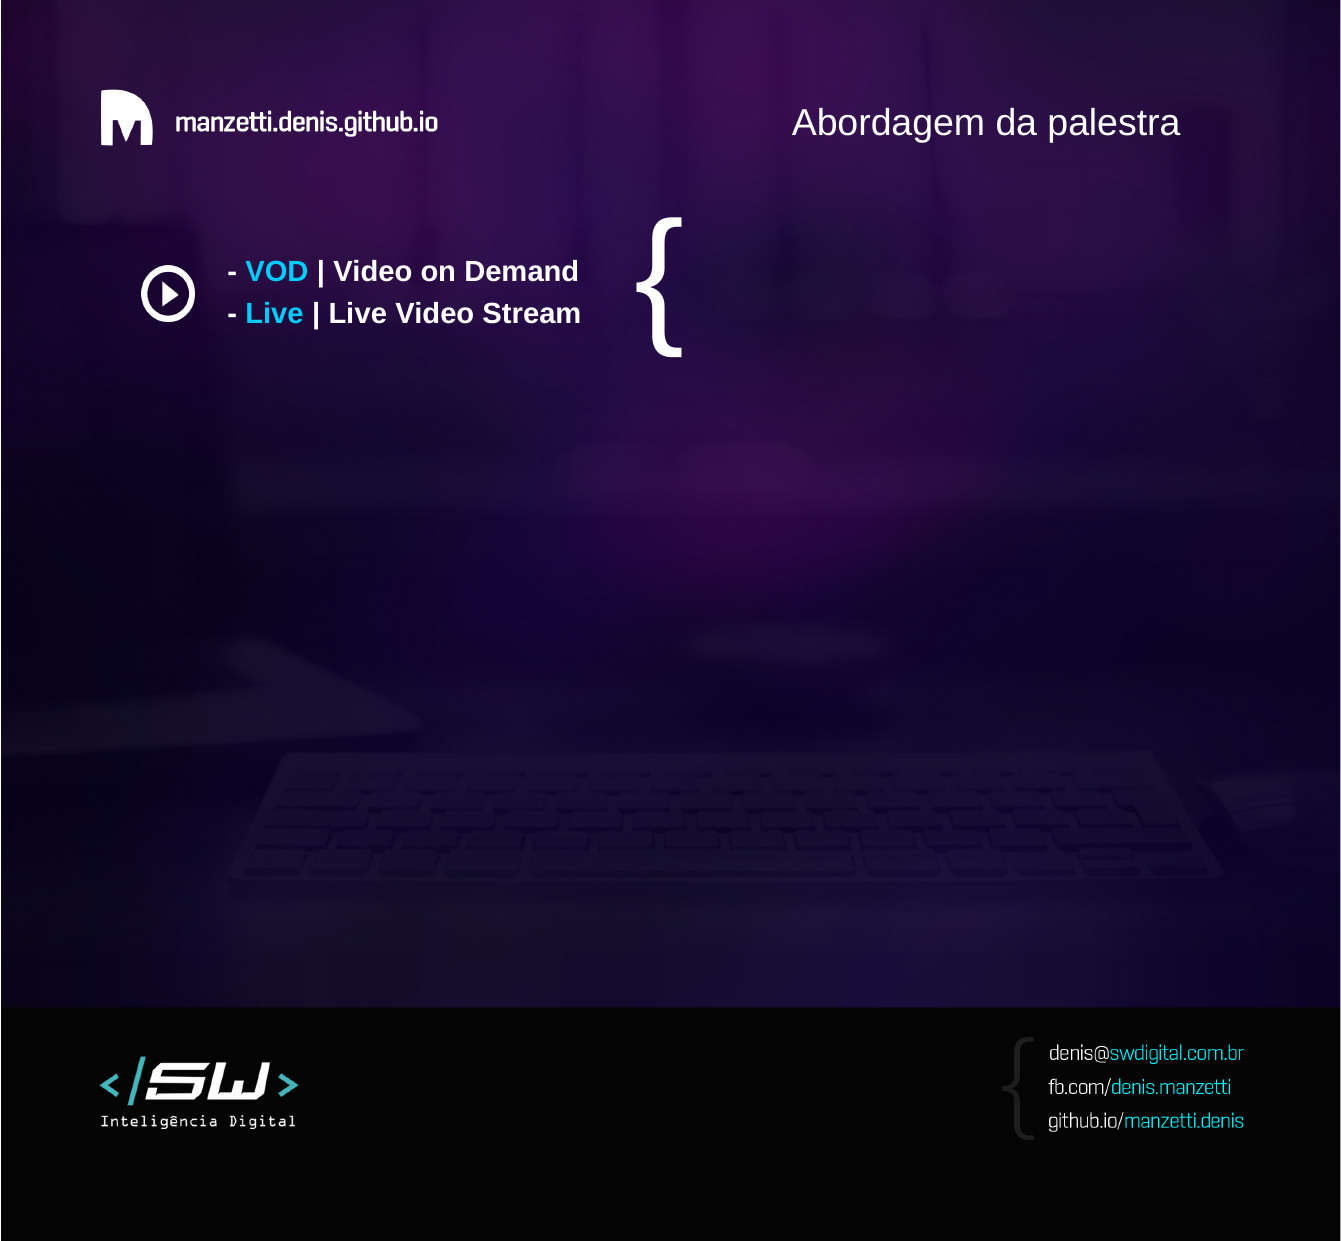

Abordagem da palestra
{
- VOD | Video on Demand
- Live | Live Video Stream